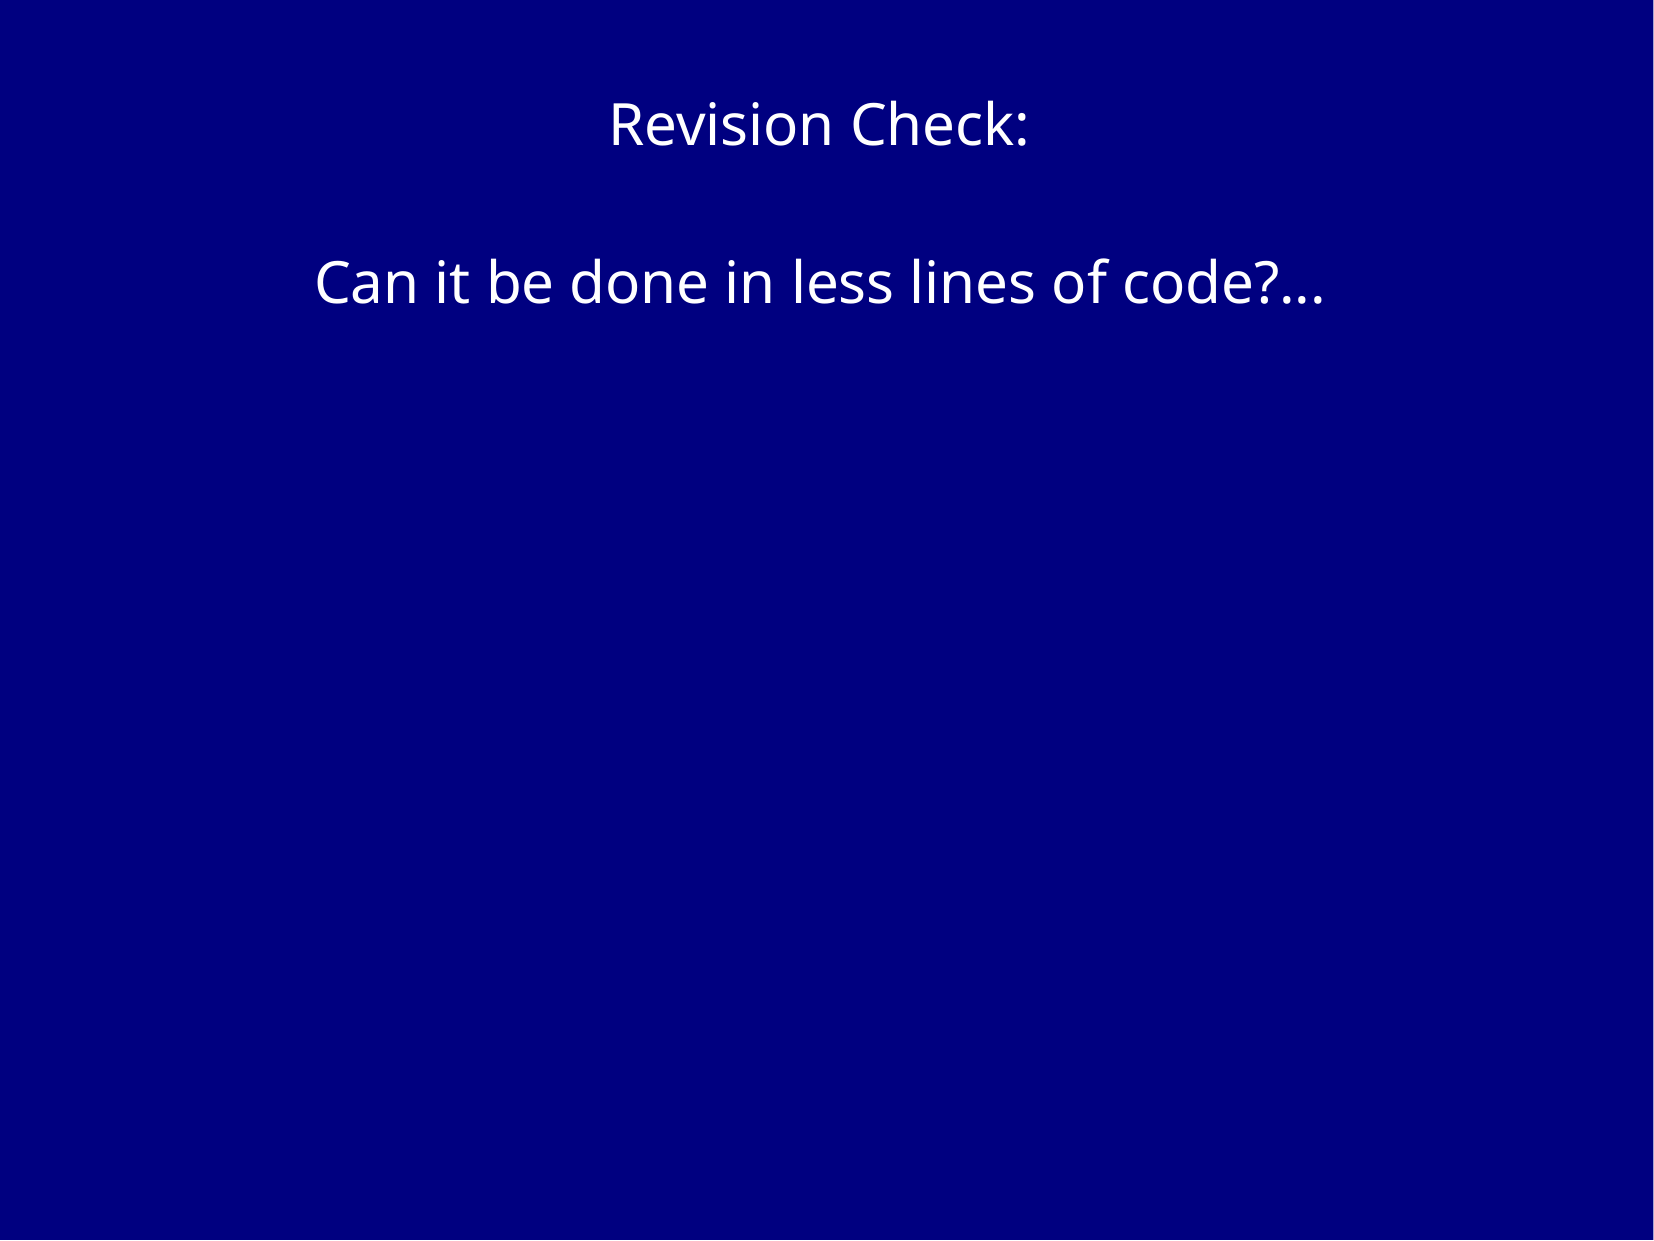

# Revision Check: Can it be done in less lines of code?...